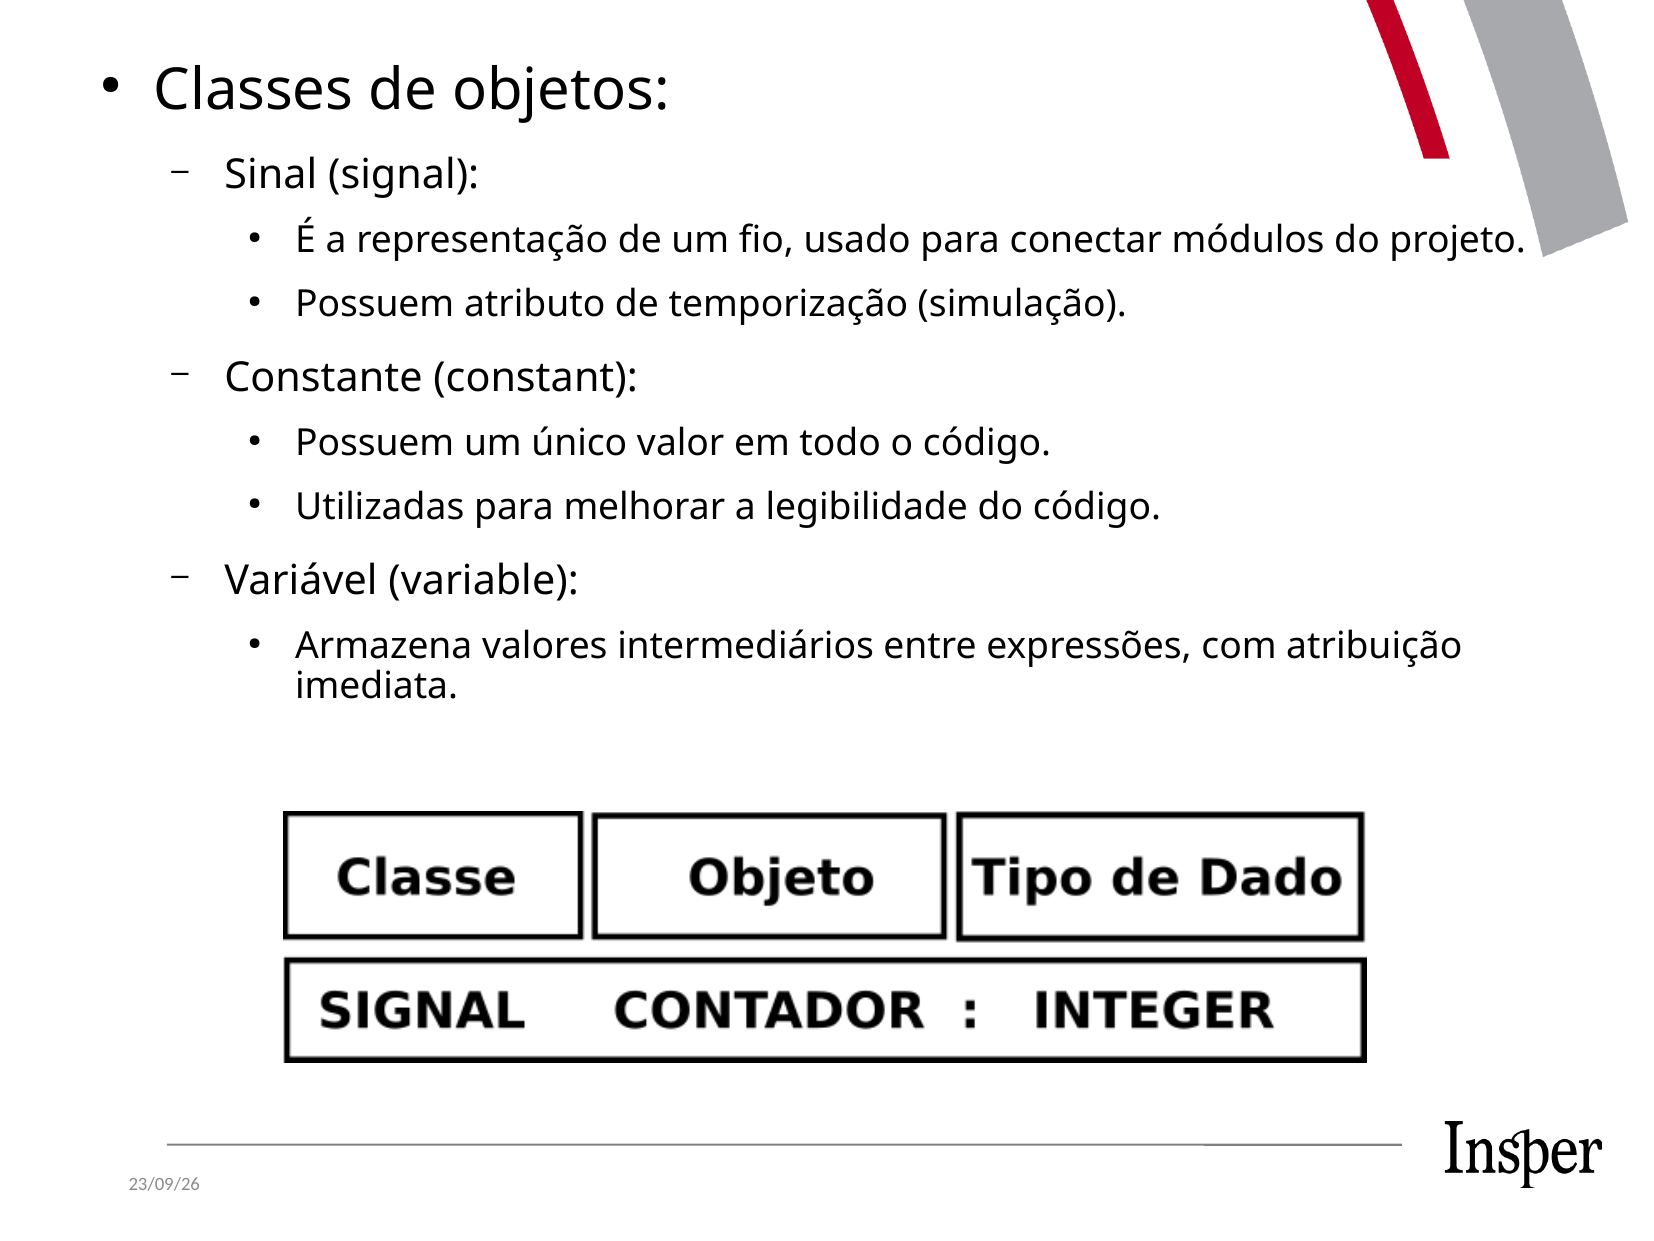

# Classes de objetos:
Sinal (signal):
É a representação de um fio, usado para conectar módulos do projeto.
Possuem atributo de temporização (simulação).
Constante (constant):
Possuem um único valor em todo o código.
Utilizadas para melhorar a legibilidade do código.
Variável (variable):
Armazena valores intermediários entre expressões, com atribuição imediata.